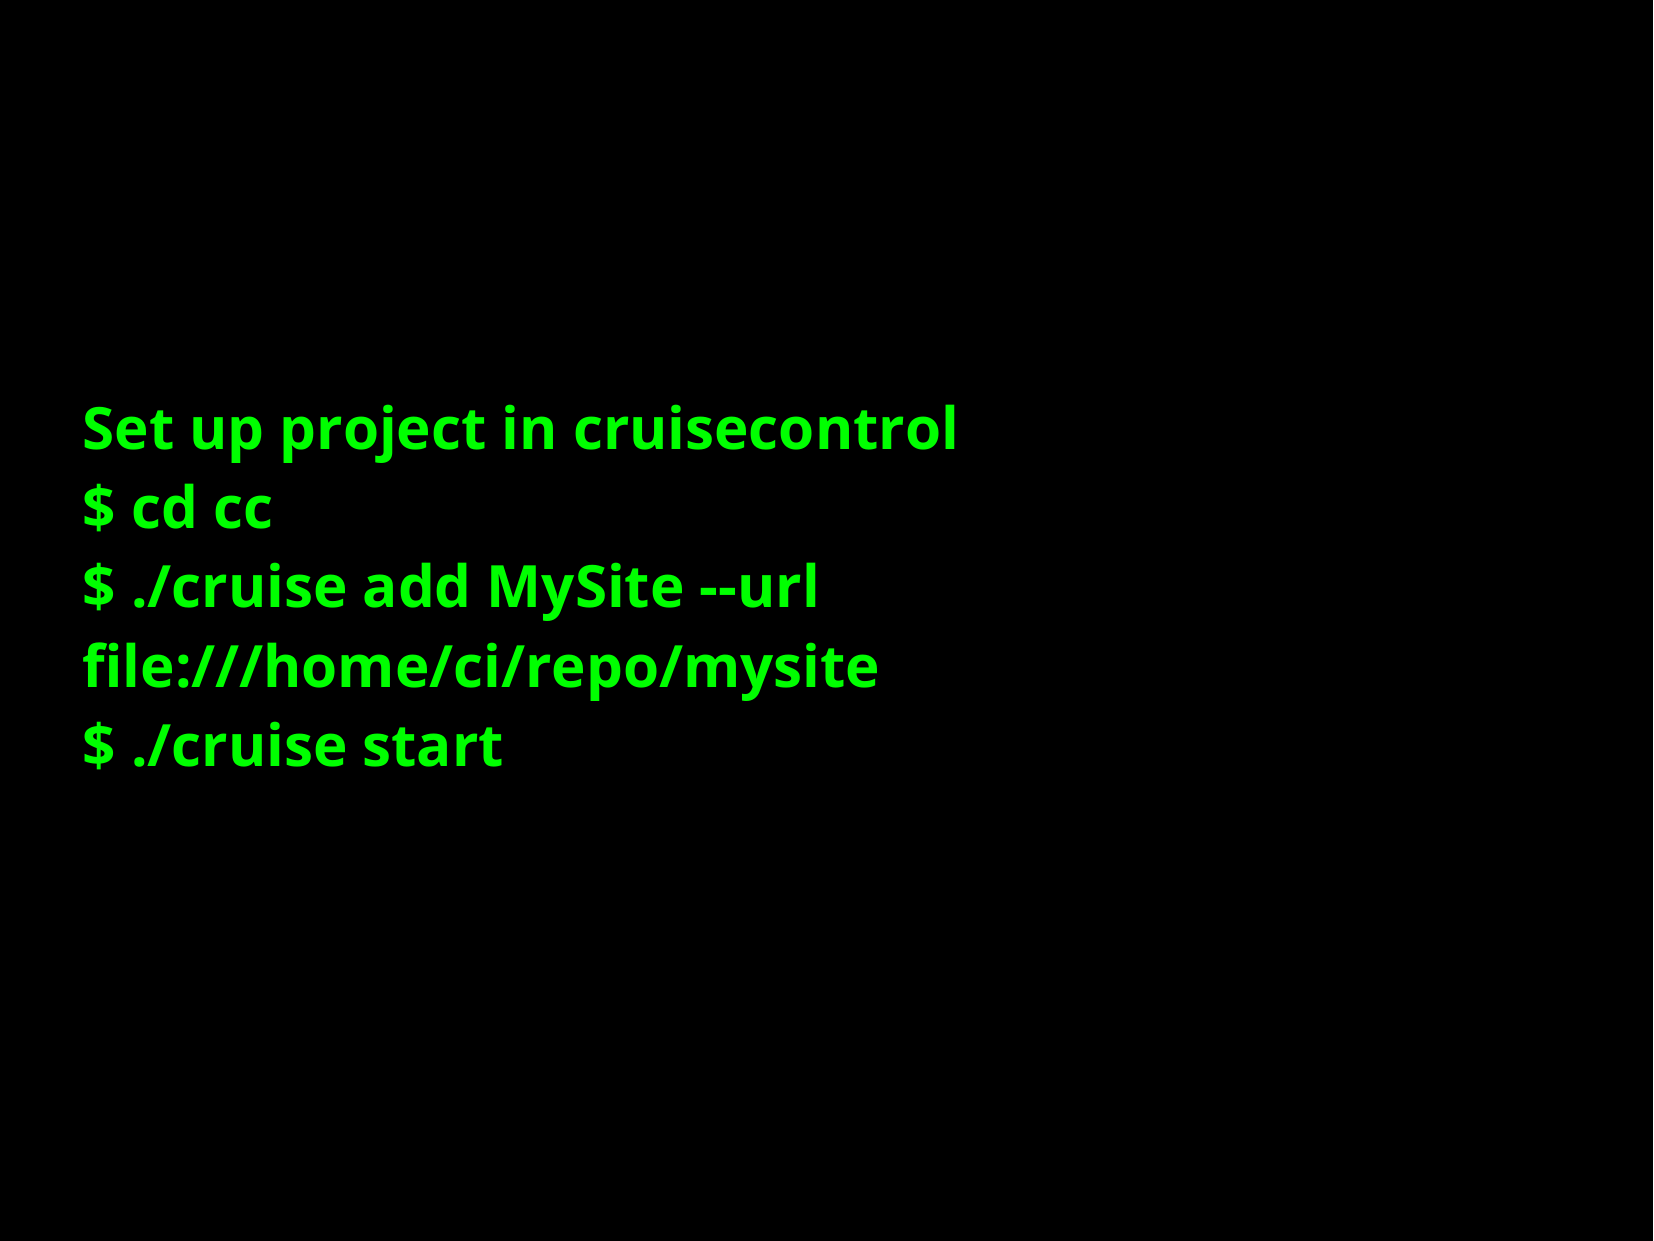

# Set up project in cruisecontrol $ cd cc $ ./cruise add MySite --url file:///home/ci/repo/mysite $ ./cruise start